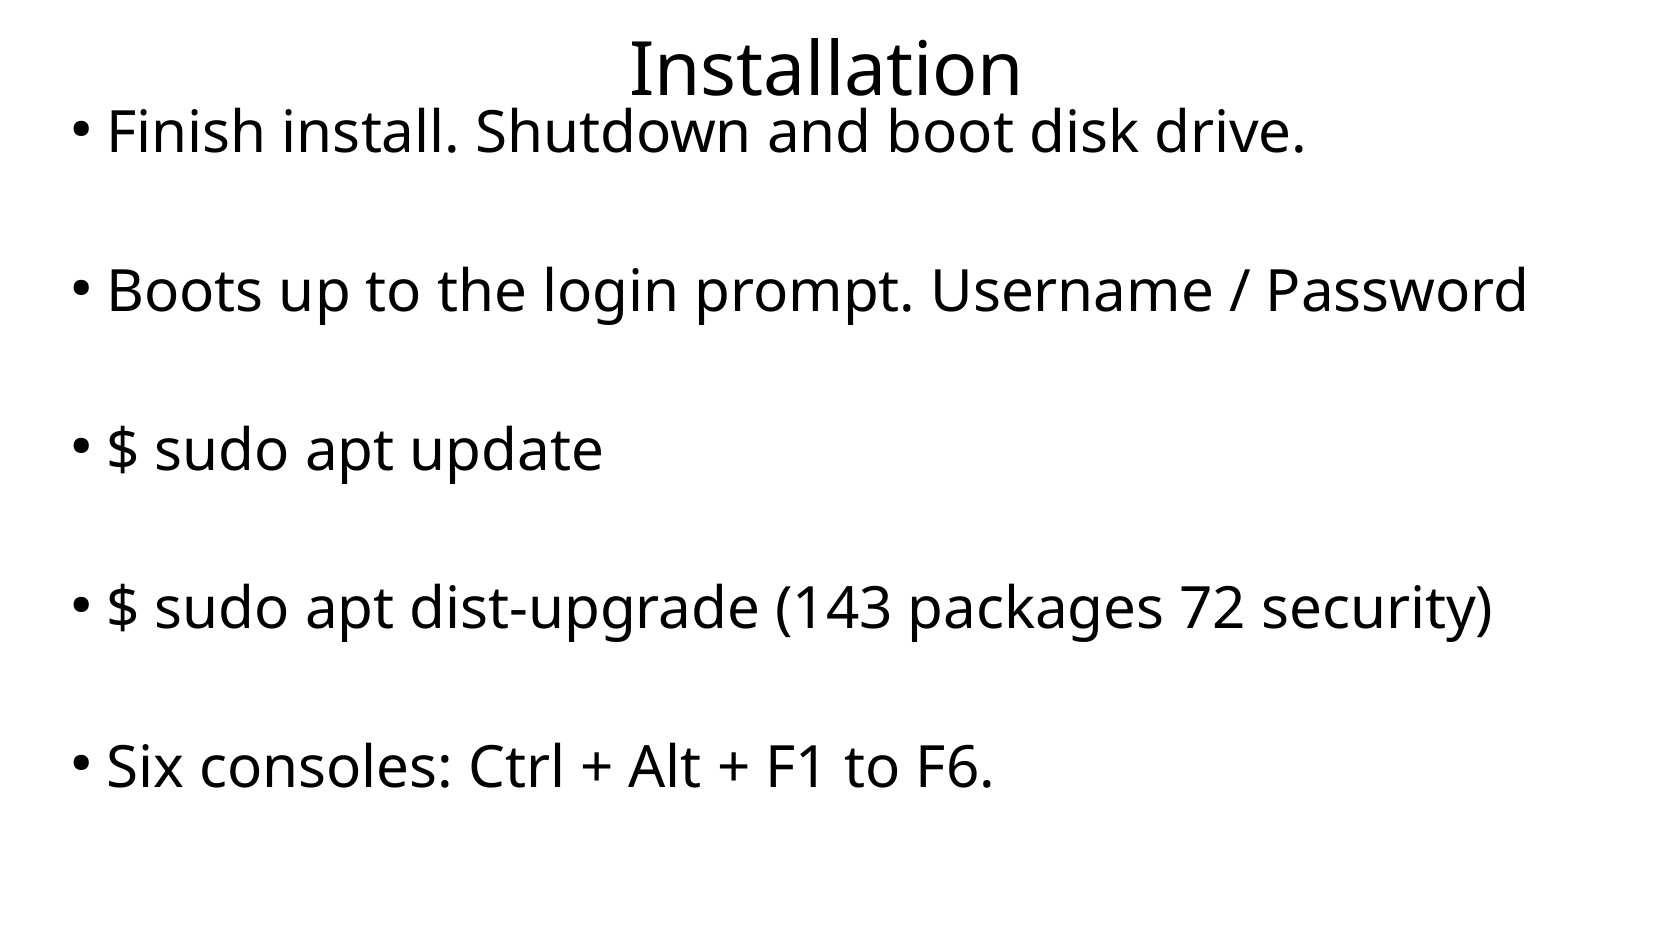

# Installation
Finish install. Shutdown and boot disk drive.
Boots up to the login prompt. Username / Password
$ sudo apt update
$ sudo apt dist-upgrade (143 packages 72 security)
Six consoles: Ctrl + Alt + F1 to F6.